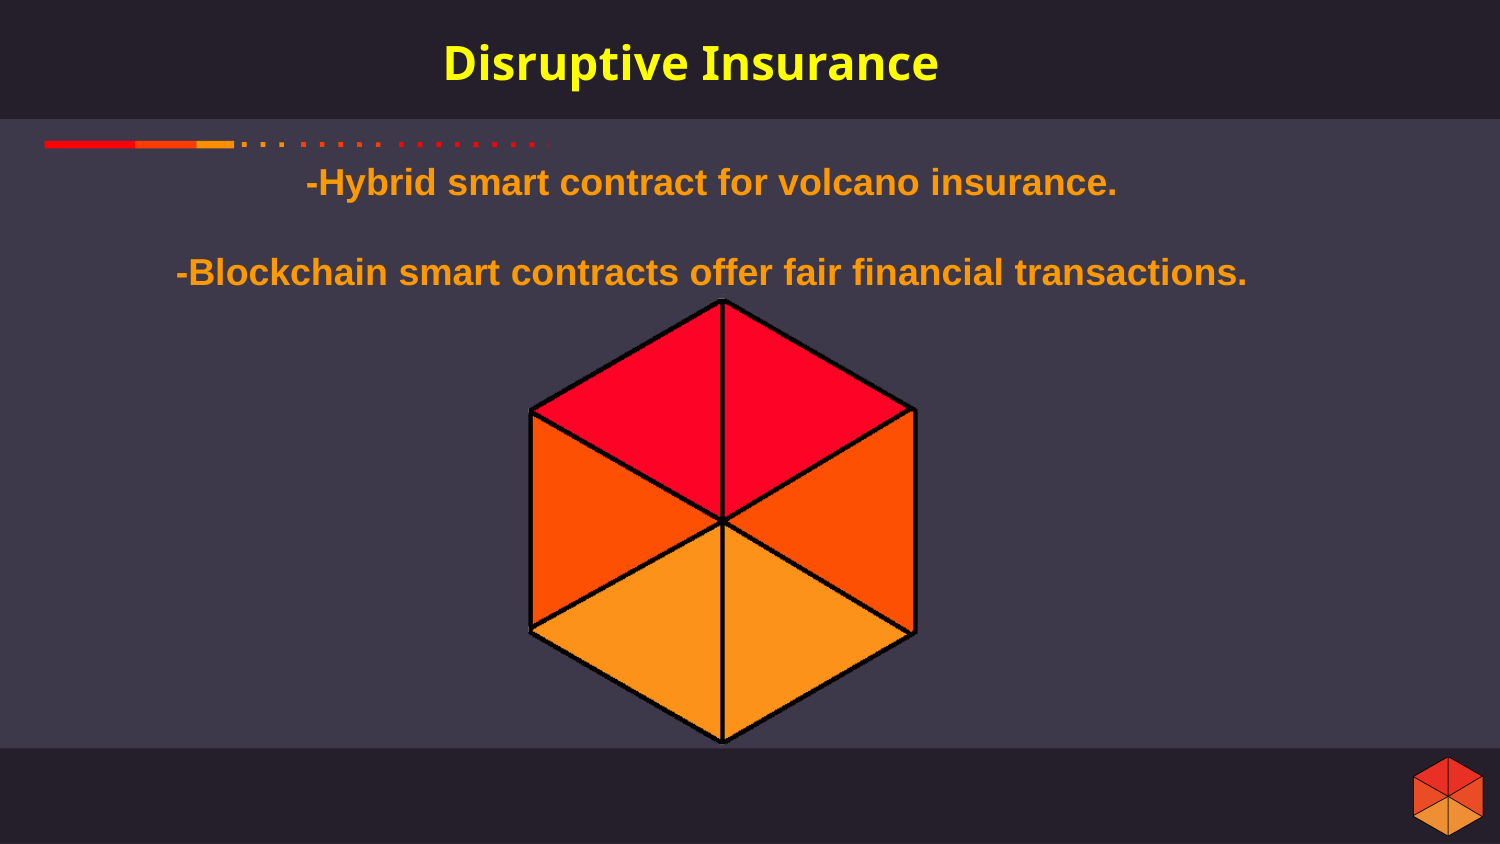

# Disruptive Insurance
-Hybrid smart contract for volcano insurance.
-Blockchain smart contracts offer fair financial transactions.